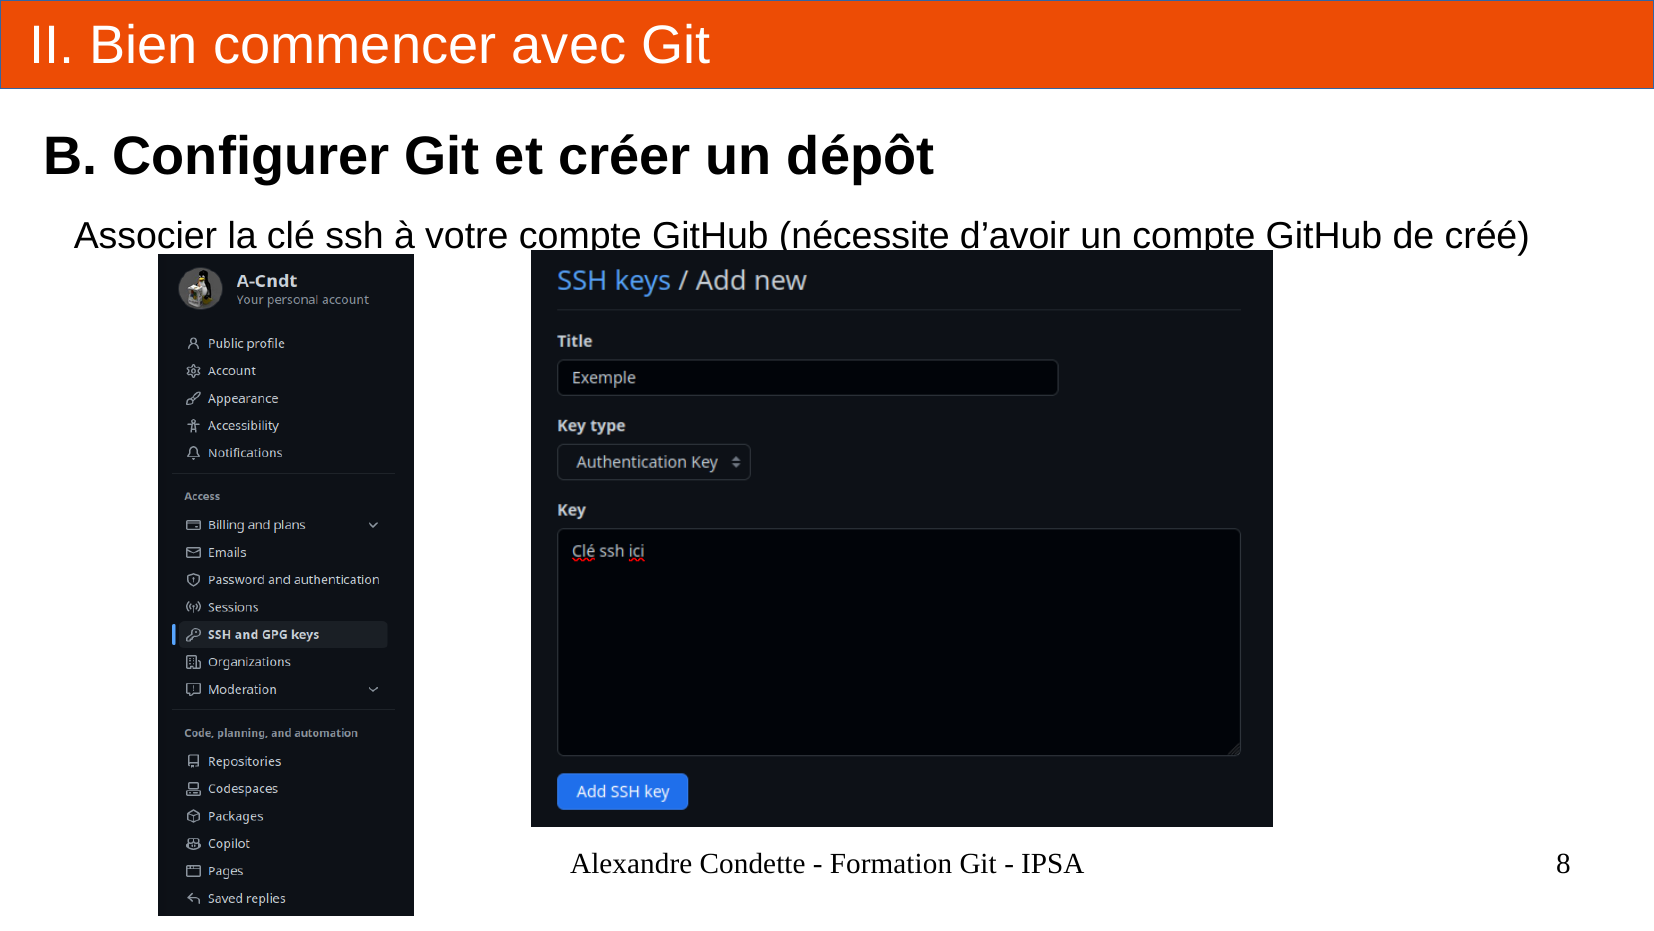

# II. Bien commencer avec Git
B. Configurer Git et créer un dépôt
Associer la clé ssh à votre compte GitHub (nécessite d’avoir un compte GitHub de créé)
Alexandre Condette - Formation Git - IPSA
8